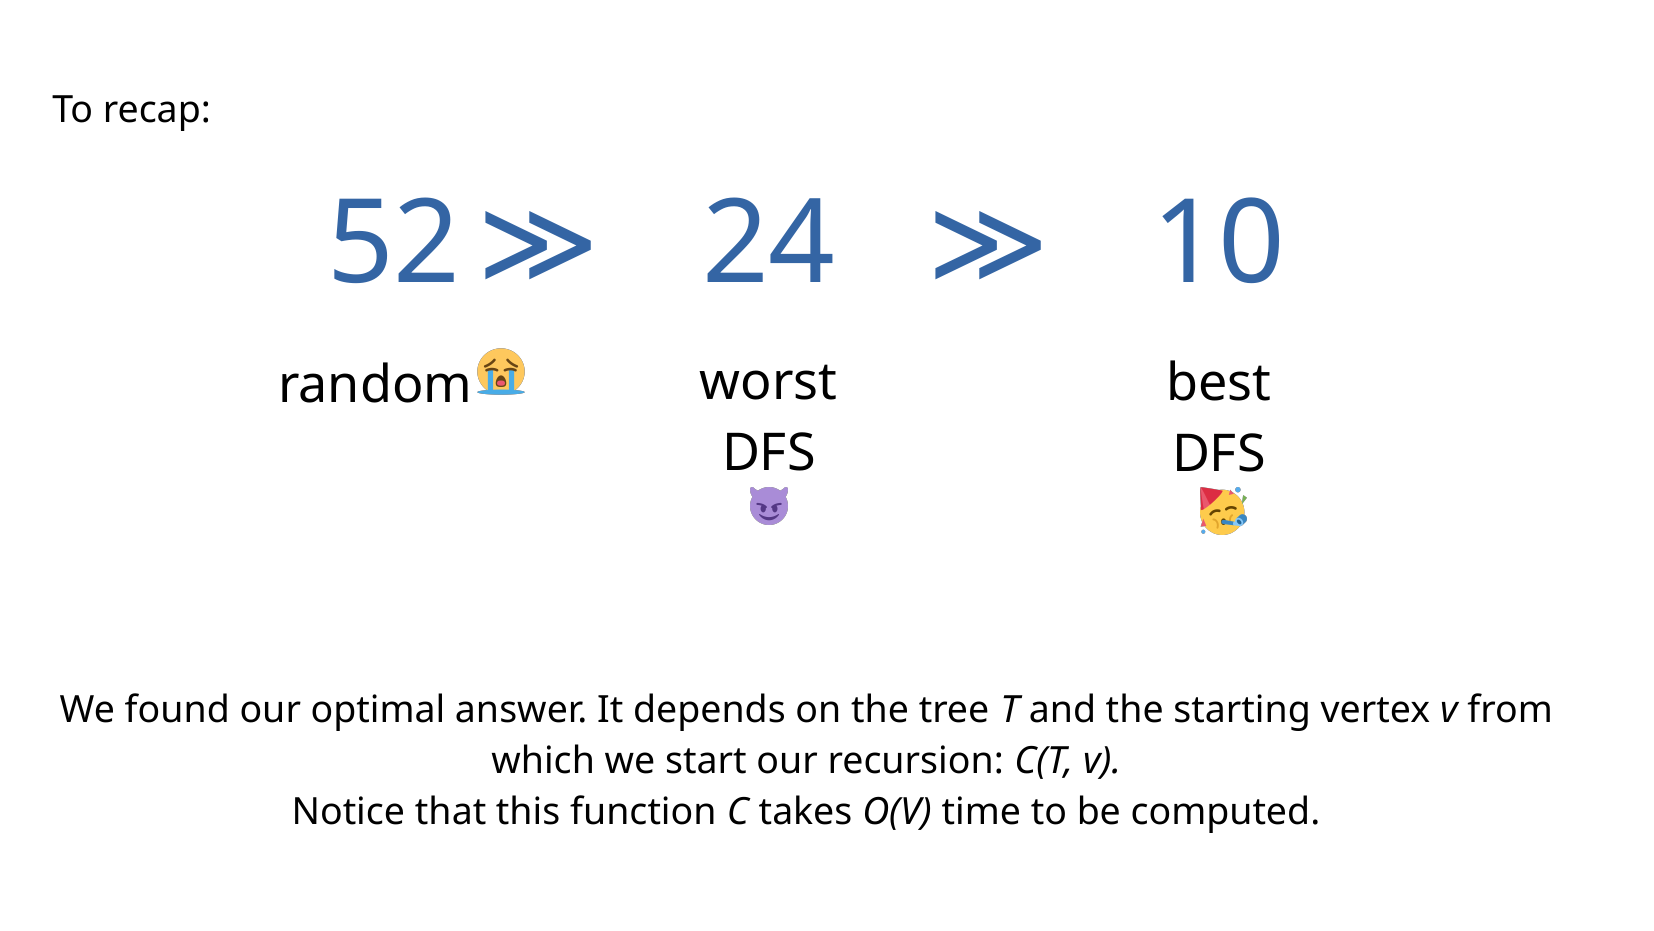

To recap:
52	≫ 	24 	≫		10
worst DFS
best
DFS
random
We found our optimal answer. It depends on the tree T and the starting vertex v from which we start our recursion: C(T, v).
Notice that this function C takes O(V) time to be computed.